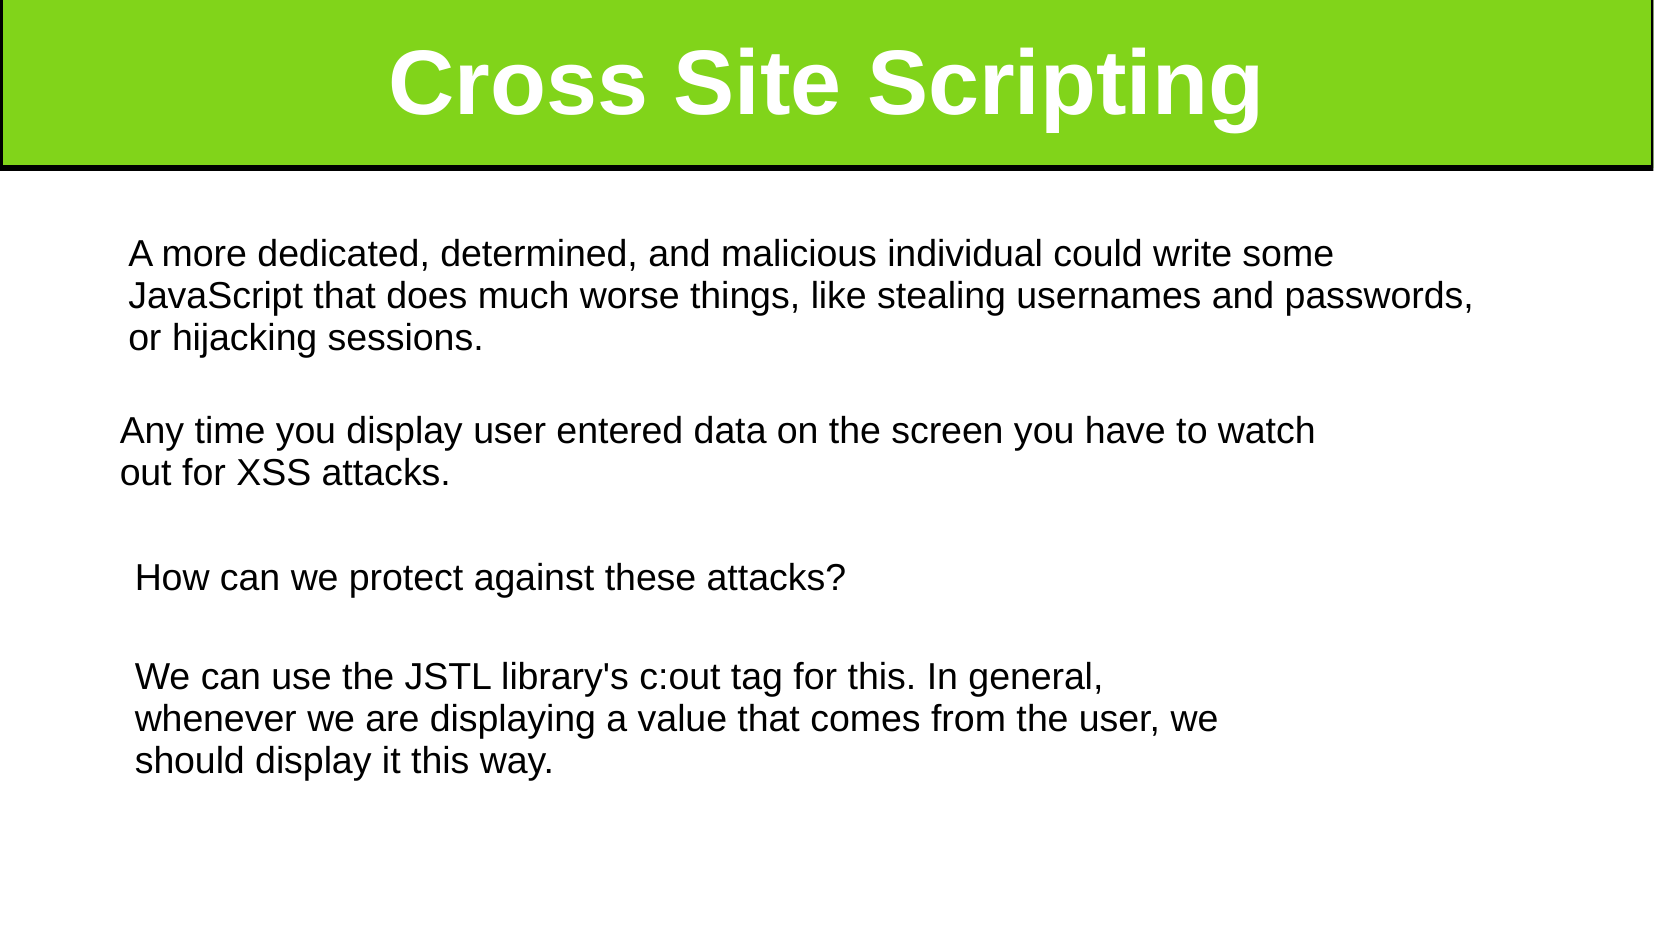

# Cross Site Scripting
A more dedicated, determined, and malicious individual could write some JavaScript that does much worse things, like stealing usernames and passwords, or hijacking sessions.
Any time you display user entered data on the screen you have to watch out for XSS attacks.
How can we protect against these attacks?
We can use the JSTL library's c:out tag for this. In general, whenever we are displaying a value that comes from the user, we should display it this way.